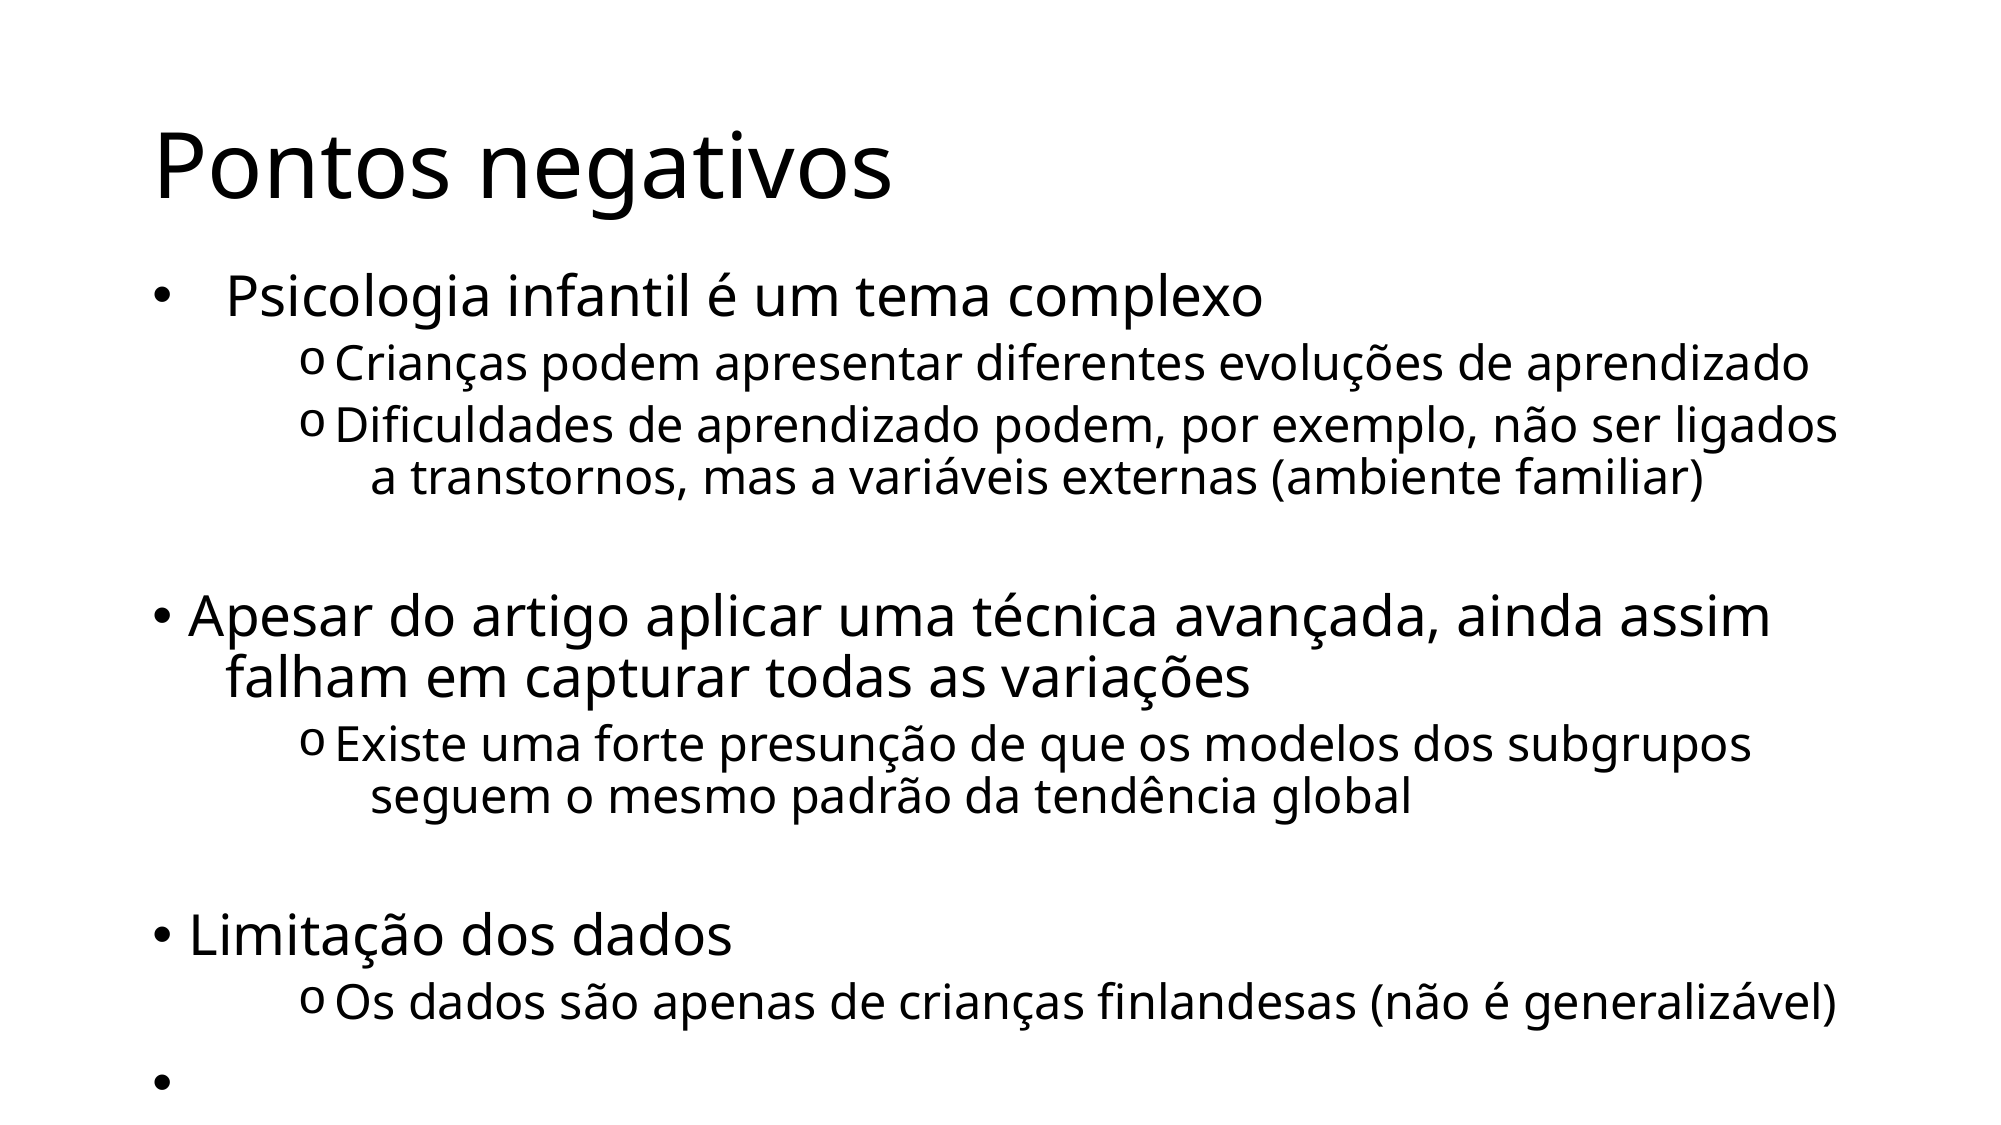

# Pontos negativos
Psicologia infantil é um tema complexo
Crianças podem apresentar diferentes evoluções de aprendizado
Dificuldades de aprendizado podem, por exemplo, não ser ligados a transtornos, mas a variáveis externas (ambiente familiar)
Apesar do artigo aplicar uma técnica avançada, ainda assim falham em capturar todas as variações
Existe uma forte presunção de que os modelos dos subgrupos seguem o mesmo padrão da tendência global
Limitação dos dados
Os dados são apenas de crianças finlandesas (não é generalizável)